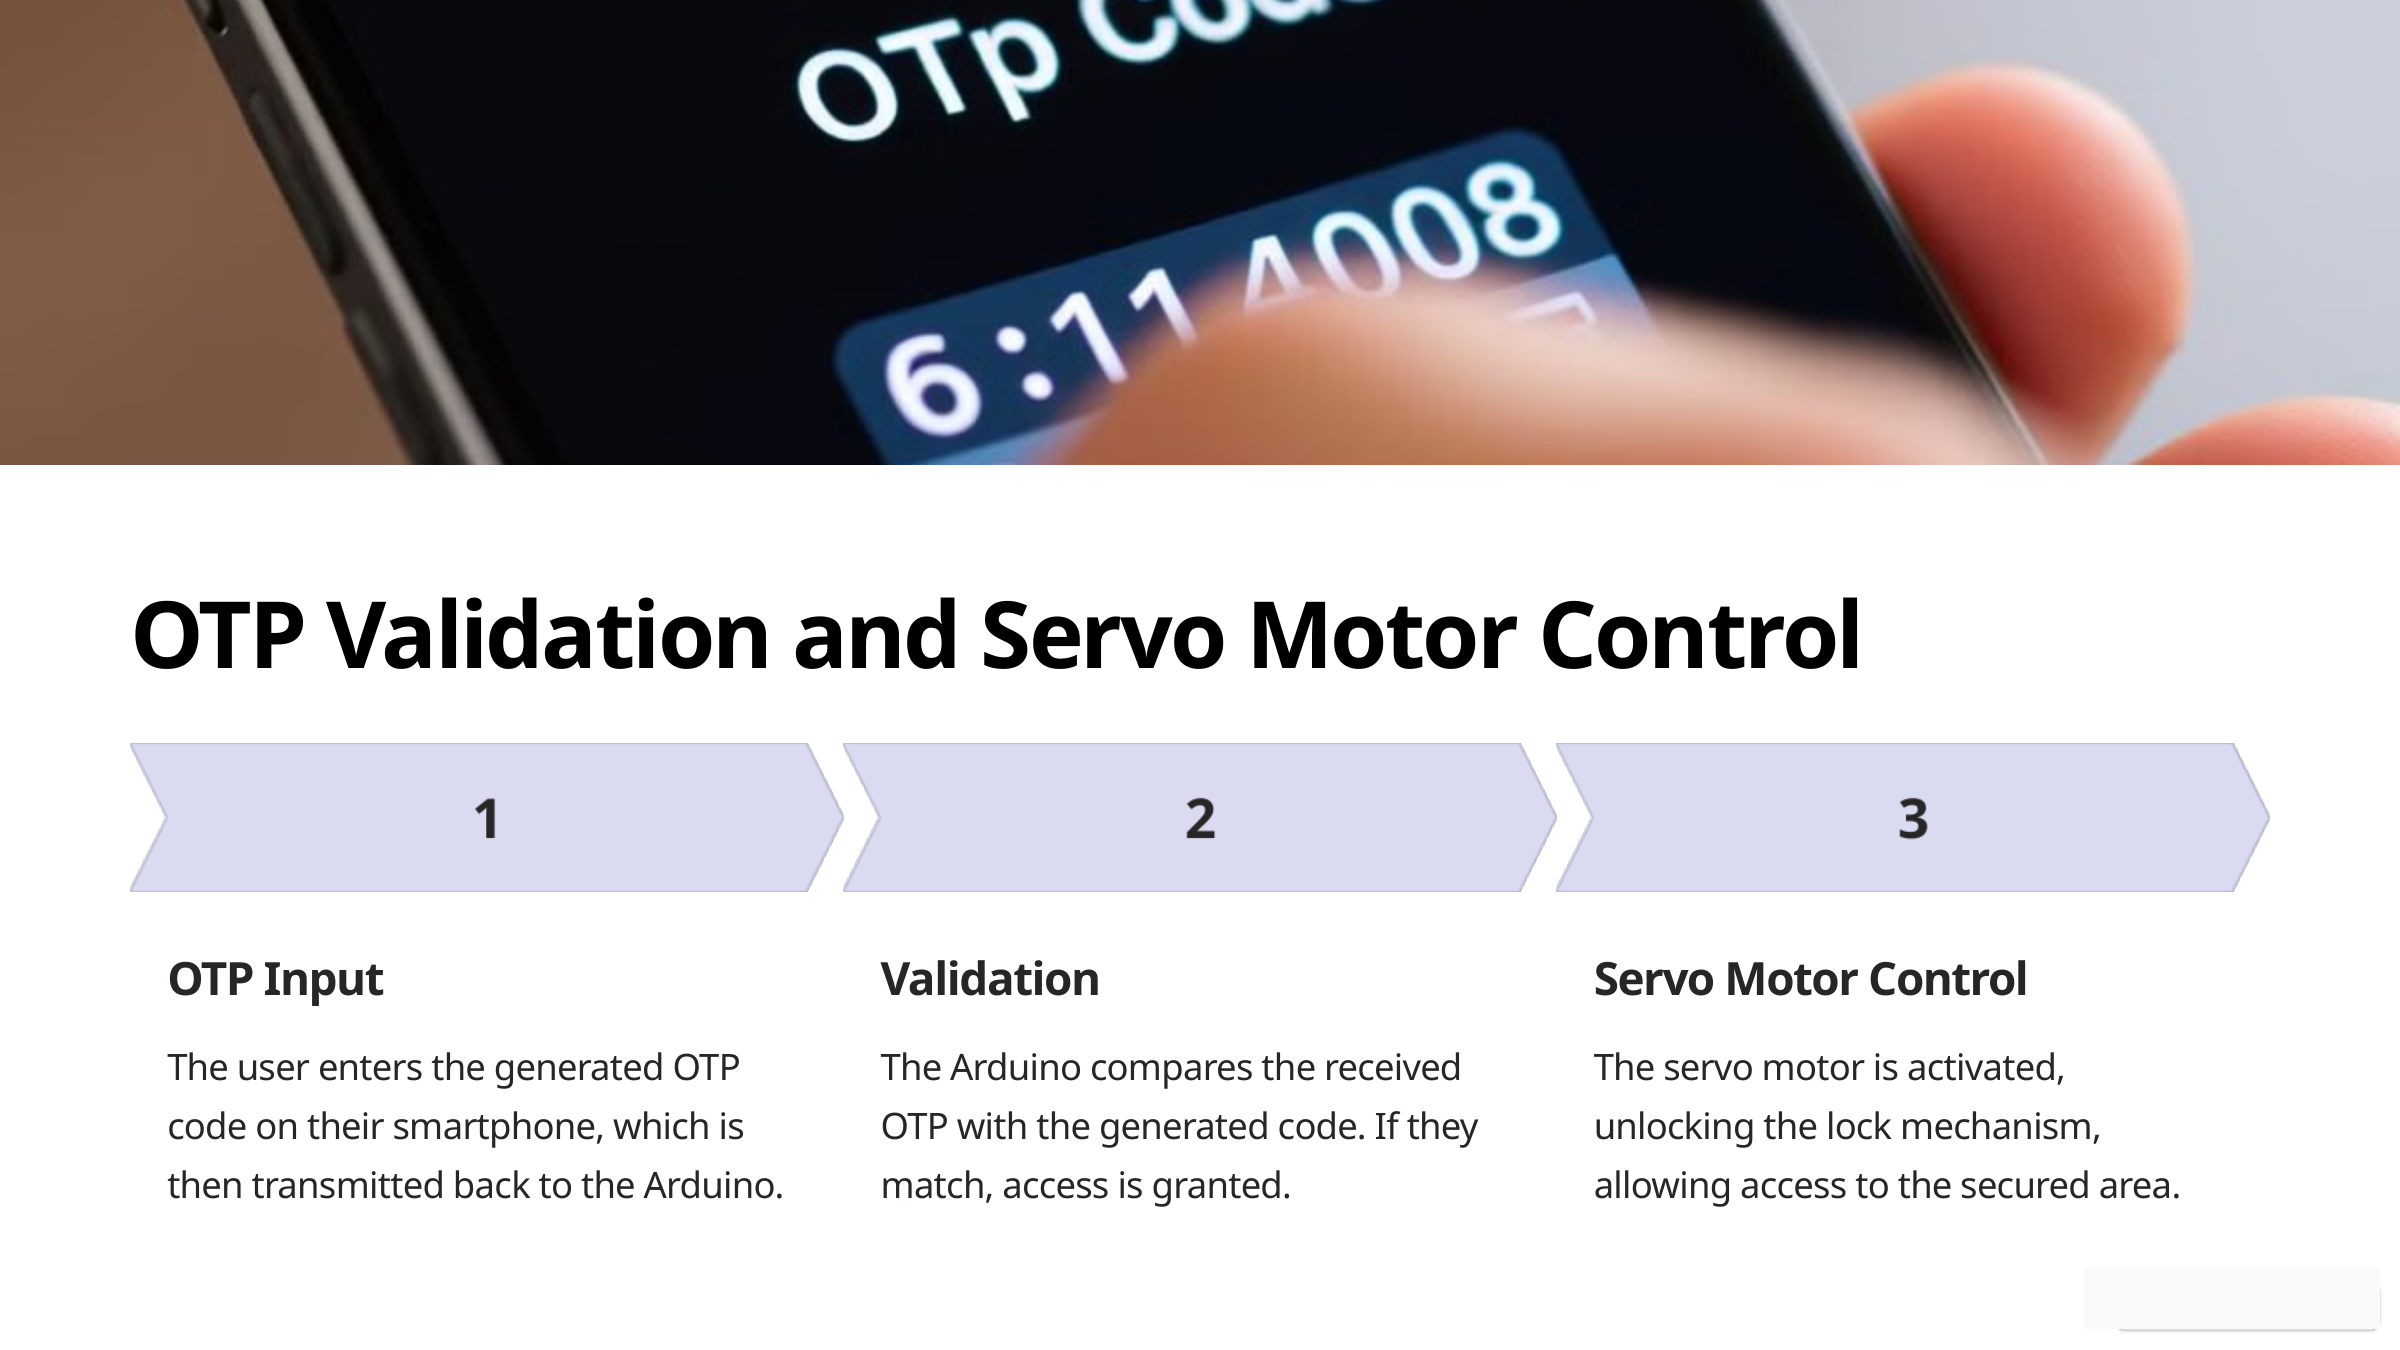

OTP Validation and Servo Motor Control
OTP Input
Validation
Servo Motor Control
The user enters the generated OTP code on their smartphone, which is then transmitted back to the Arduino.
The Arduino compares the received OTP with the generated code. If they match, access is granted.
The servo motor is activated, unlocking the lock mechanism, allowing access to the secured area.